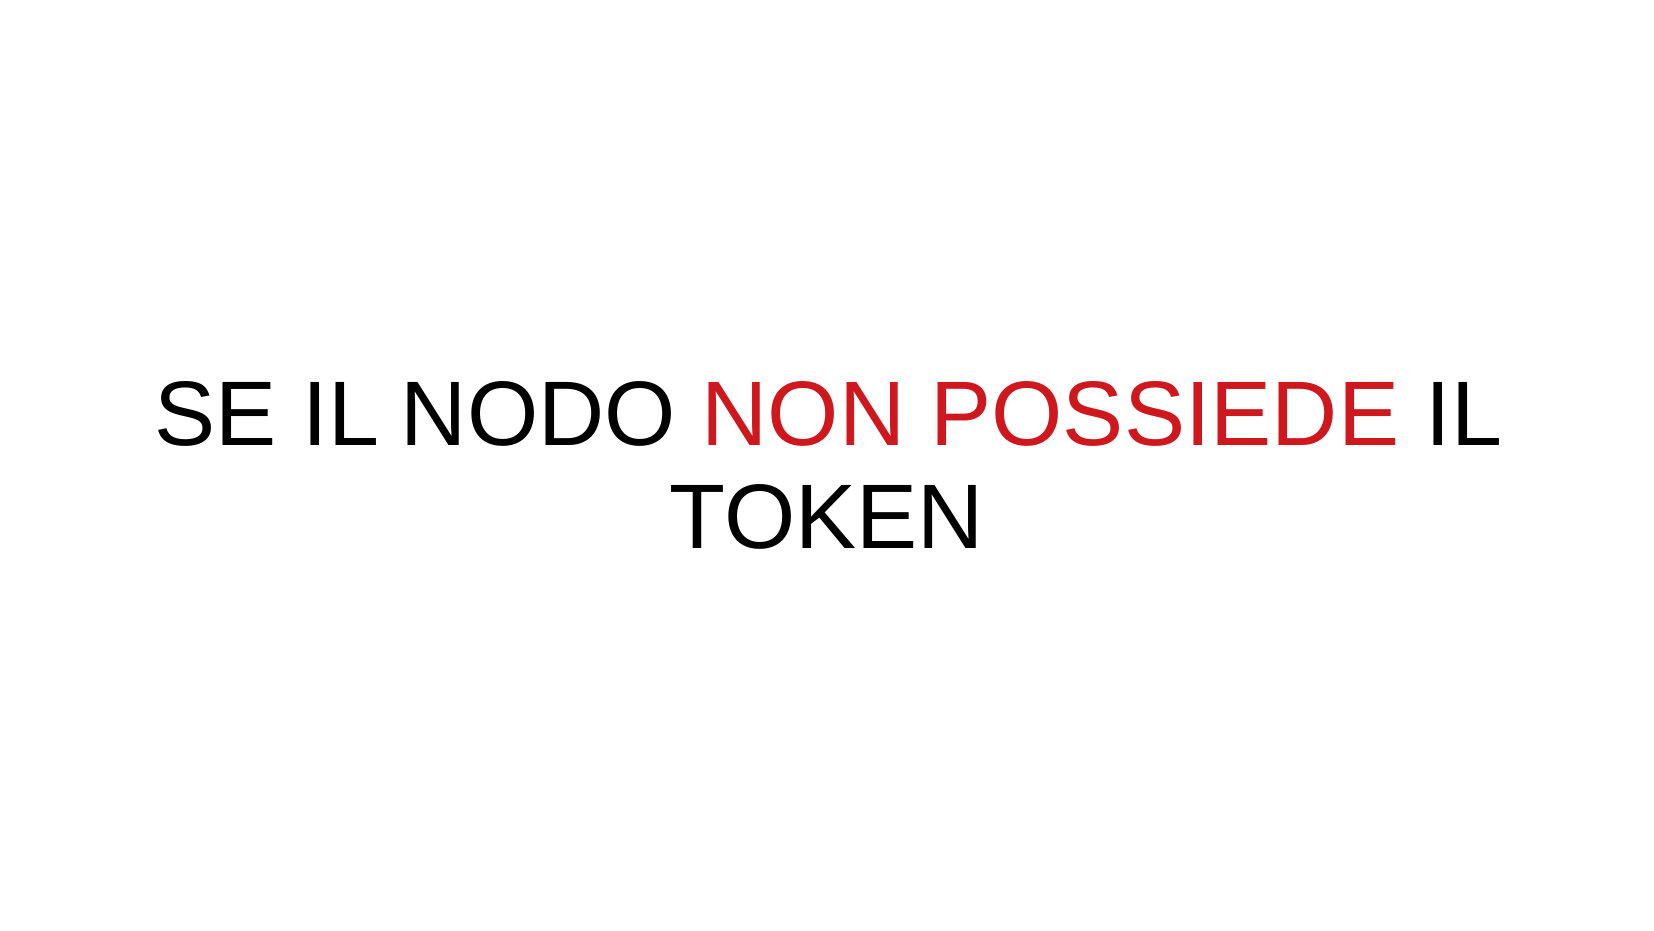

# SE IL NODO NON POSSIEDE IL TOKEN